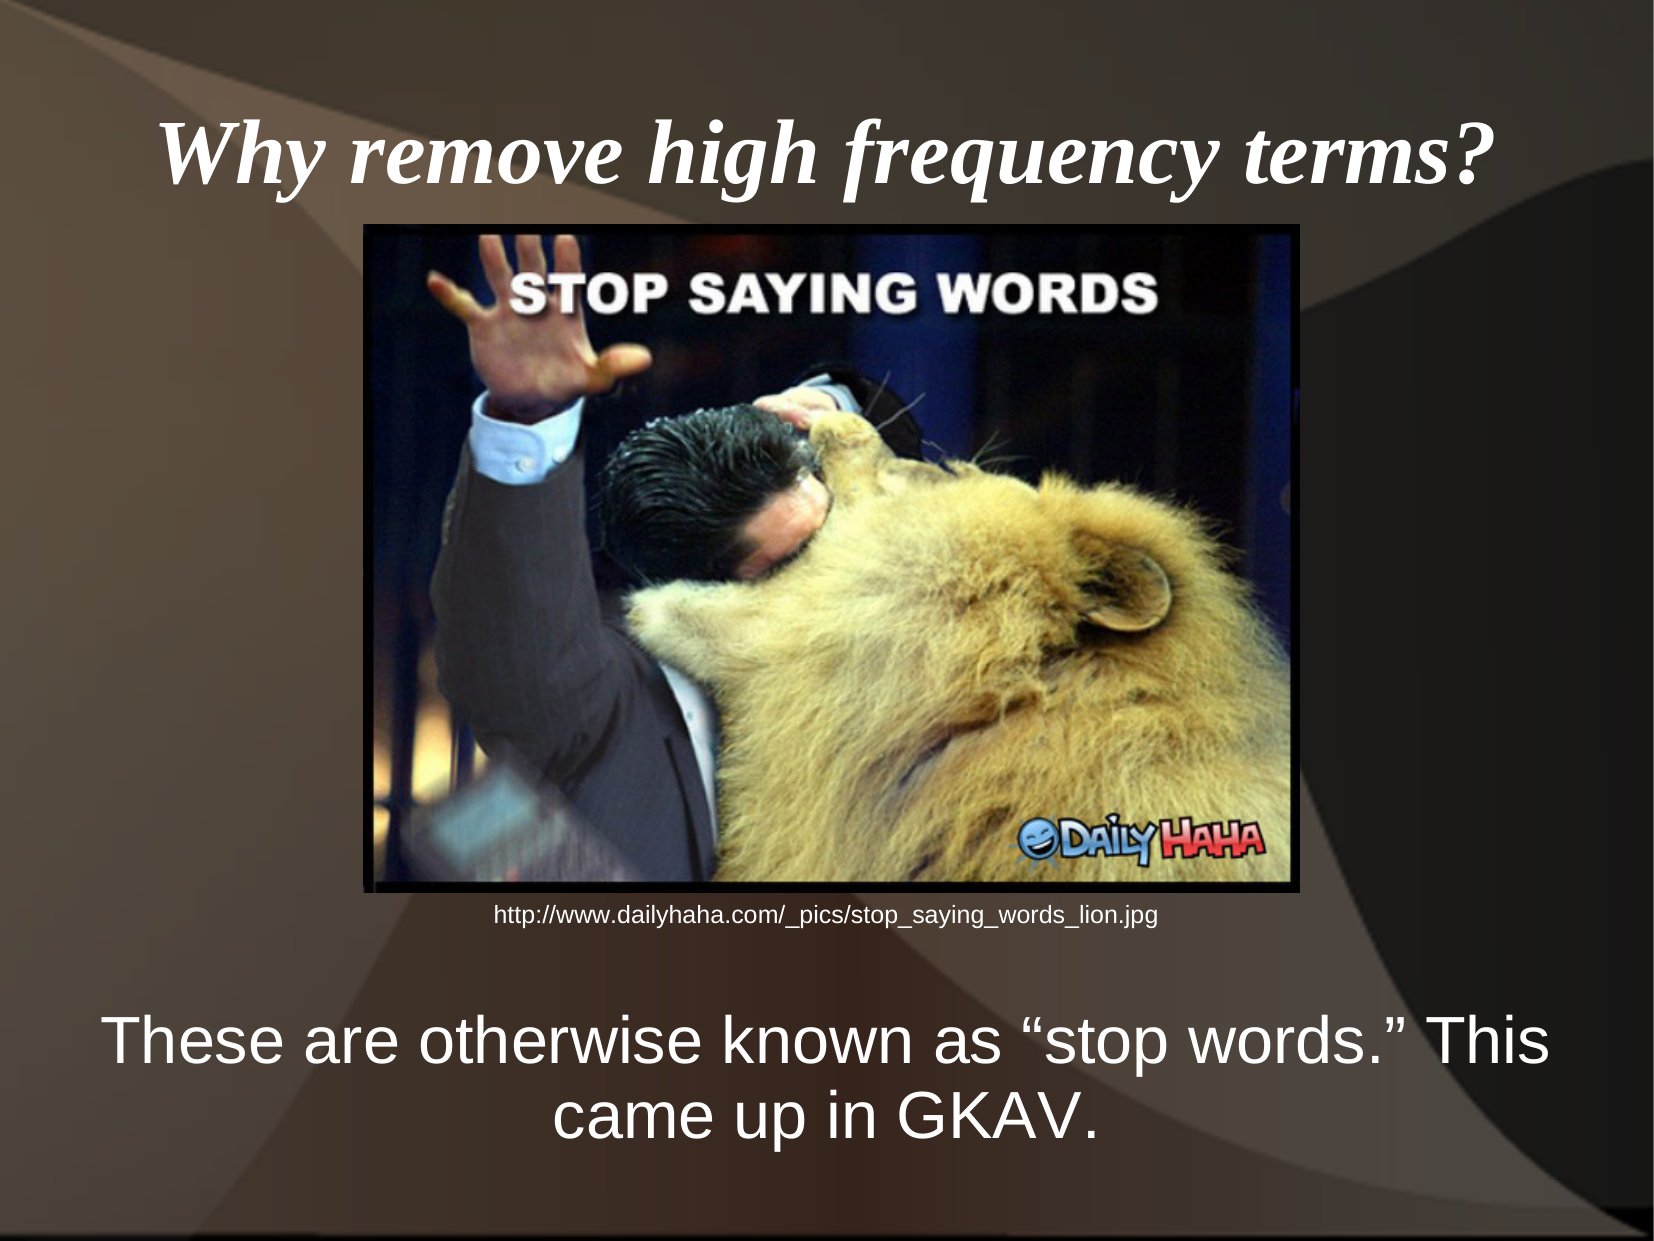

# Why remove high frequency terms?
http://www.dailyhaha.com/_pics/stop_saying_words_lion.jpg
These are otherwise known as “stop words.” This came up in GKAV.